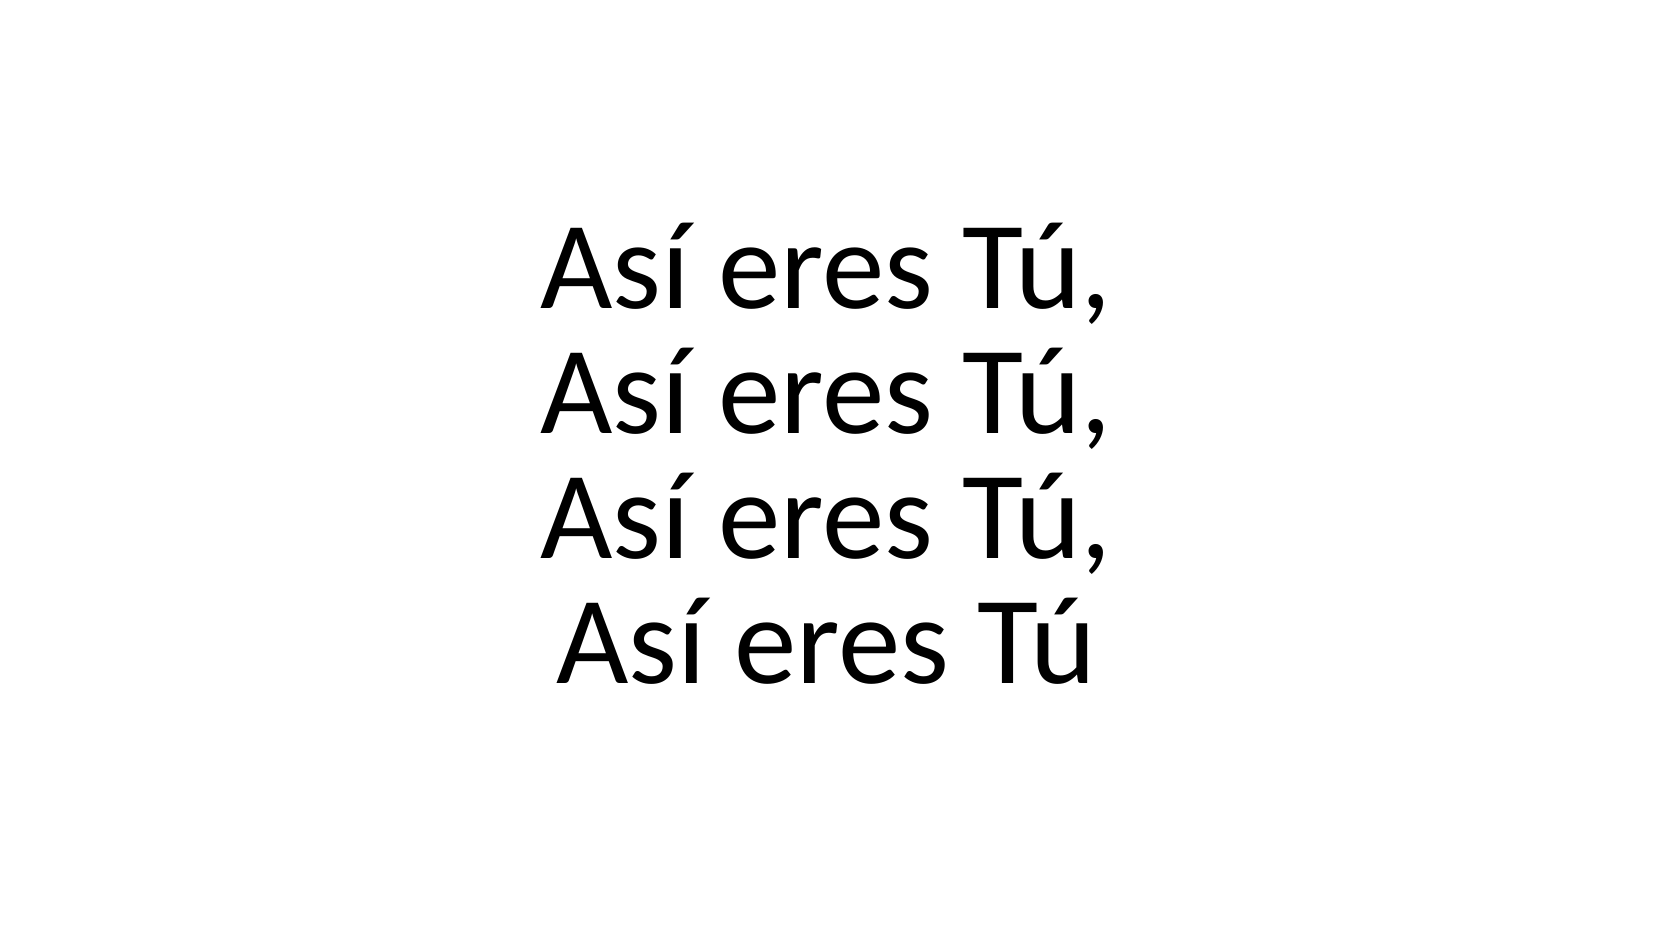

# Así eres Tú, Así eres Tú, Así eres Tú, Así eres Tú